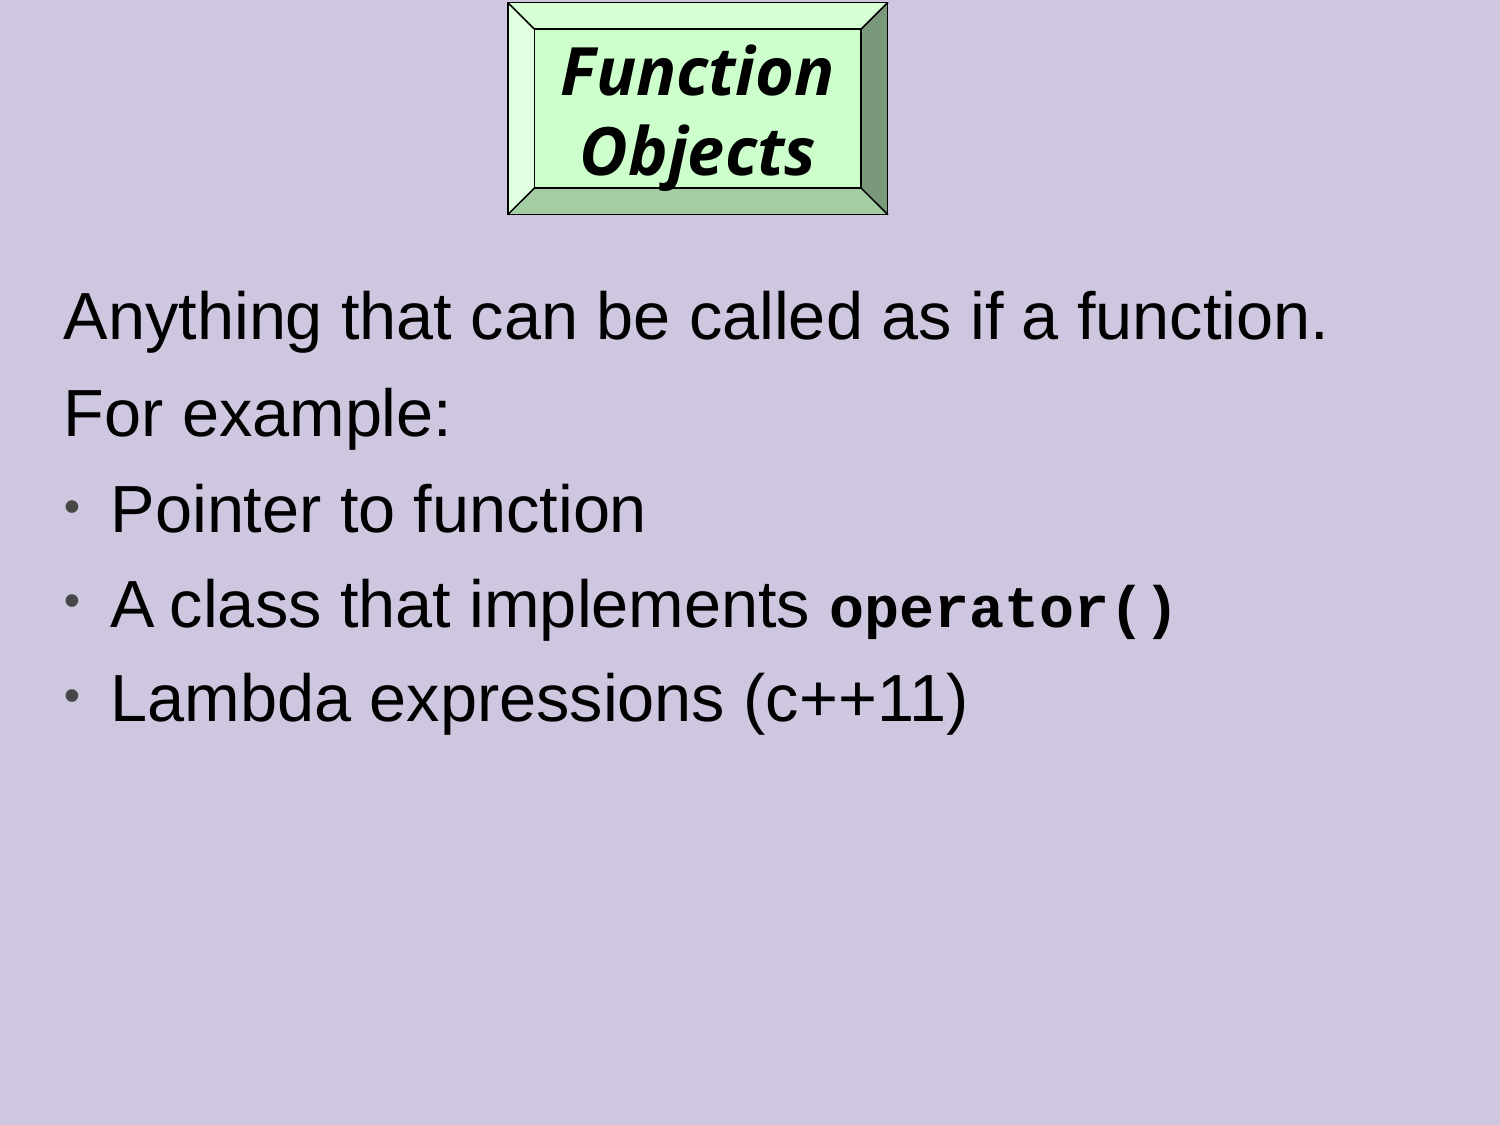

Function
Objects
# Anything that can be called as if a function.
For example:
Pointer to function
A class that implements operator()
Lambda expressions (c++11)